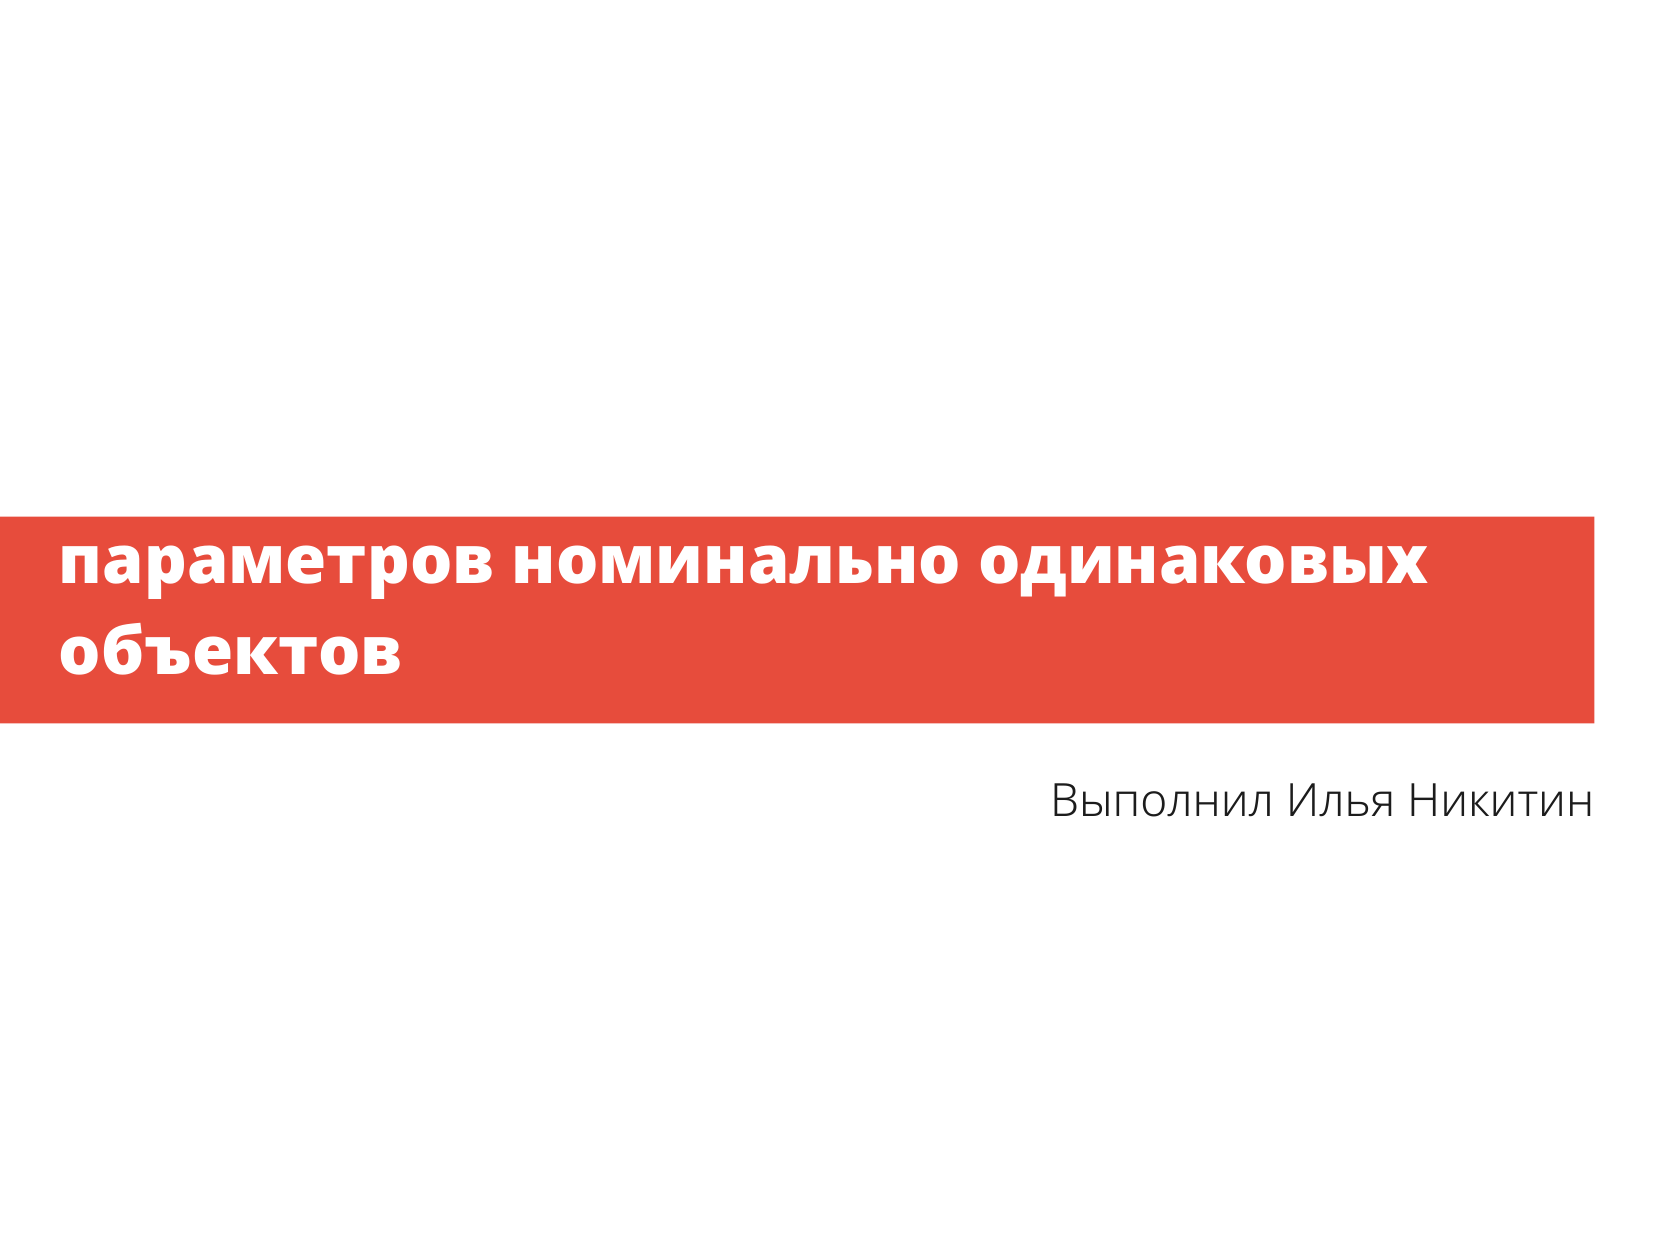

# Изучение статистики распределения параметров номинально одинаковых объектов
Выполнил Илья Никитин